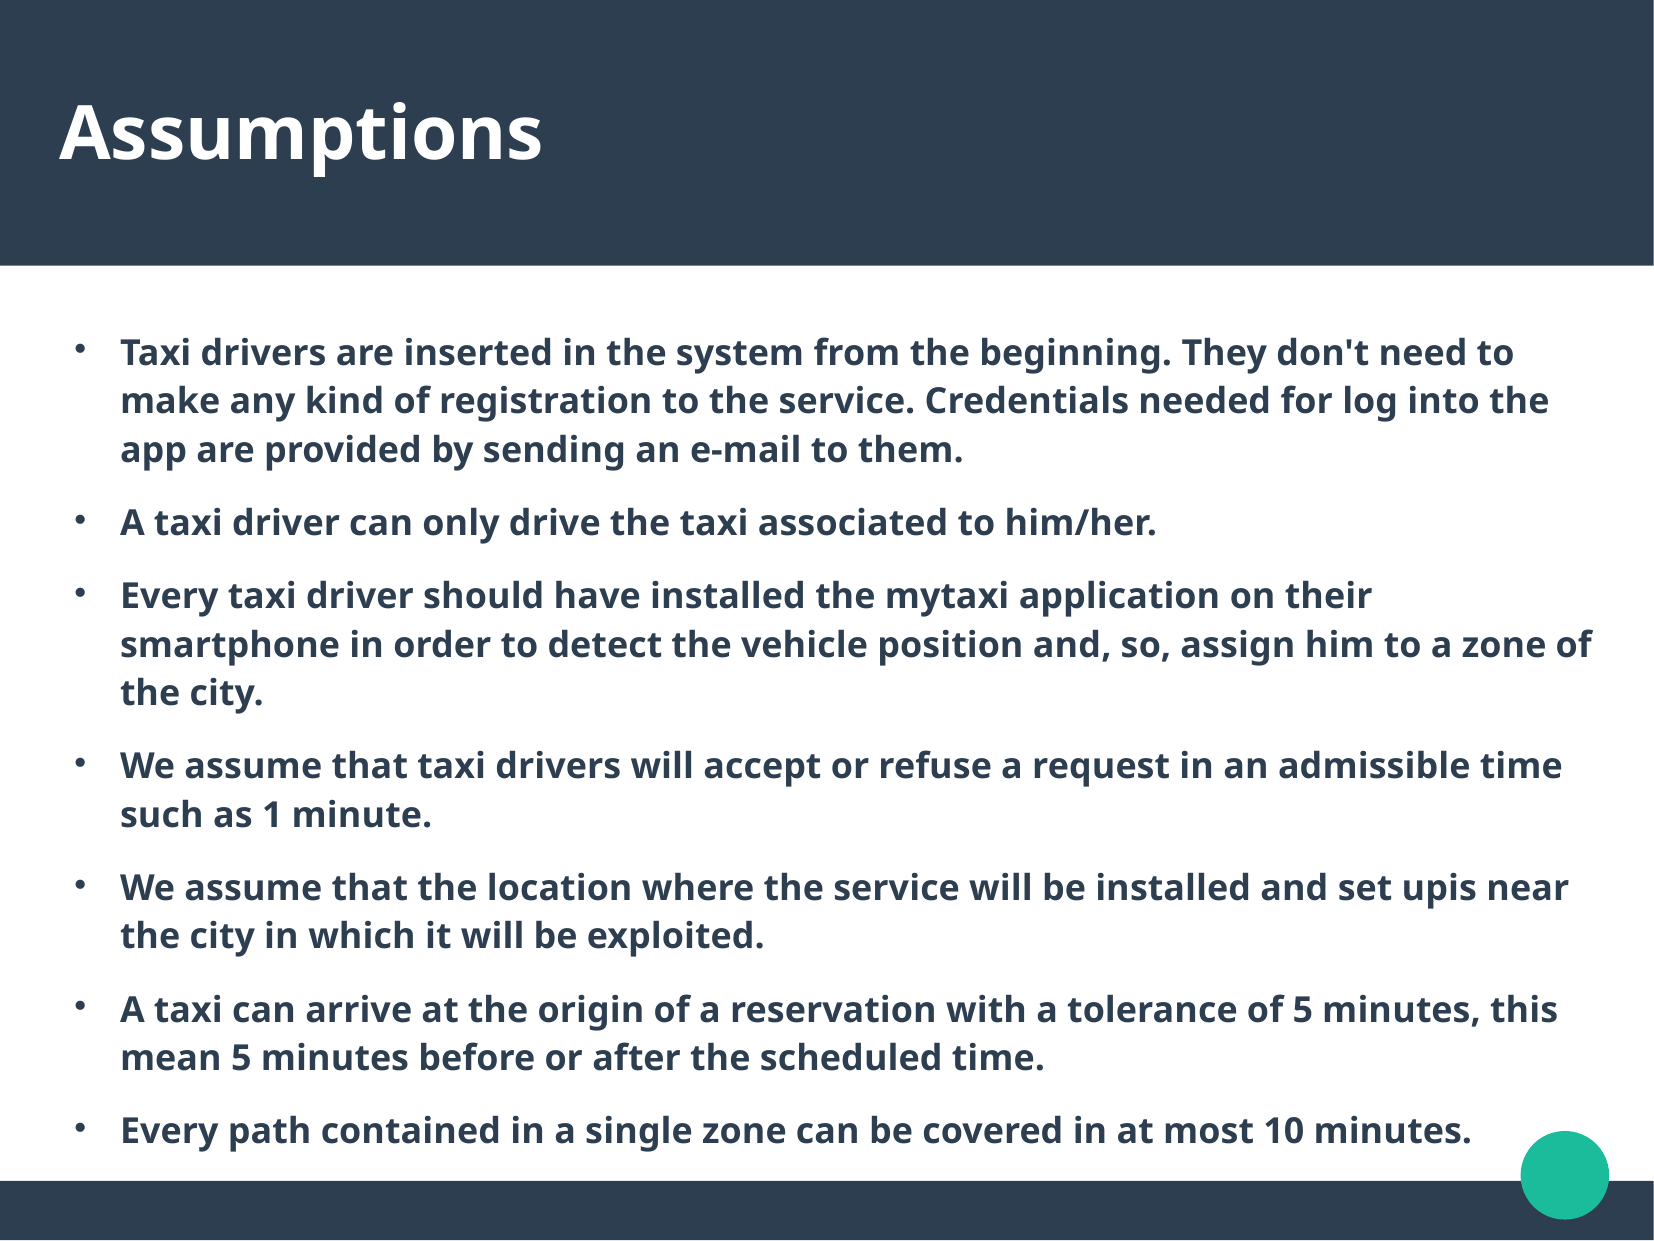

# Assumptions
Taxi drivers are inserted in the system from the beginning. They don't need to make any kind of registration to the service. Credentials needed for log into the app are provided by sending an e-mail to them.
A taxi driver can only drive the taxi associated to him/her.
Every taxi driver should have installed the mytaxi application on their smartphone in order to detect the vehicle position and, so, assign him to a zone of the city.
We assume that taxi drivers will accept or refuse a request in an admissible time such as 1 minute.
We assume that the location where the service will be installed and set upis near the city in which it will be exploited.
A taxi can arrive at the origin of a reservation with a tolerance of 5 minutes, this mean 5 minutes before or after the scheduled time.
Every path contained in a single zone can be covered in at most 10 minutes.